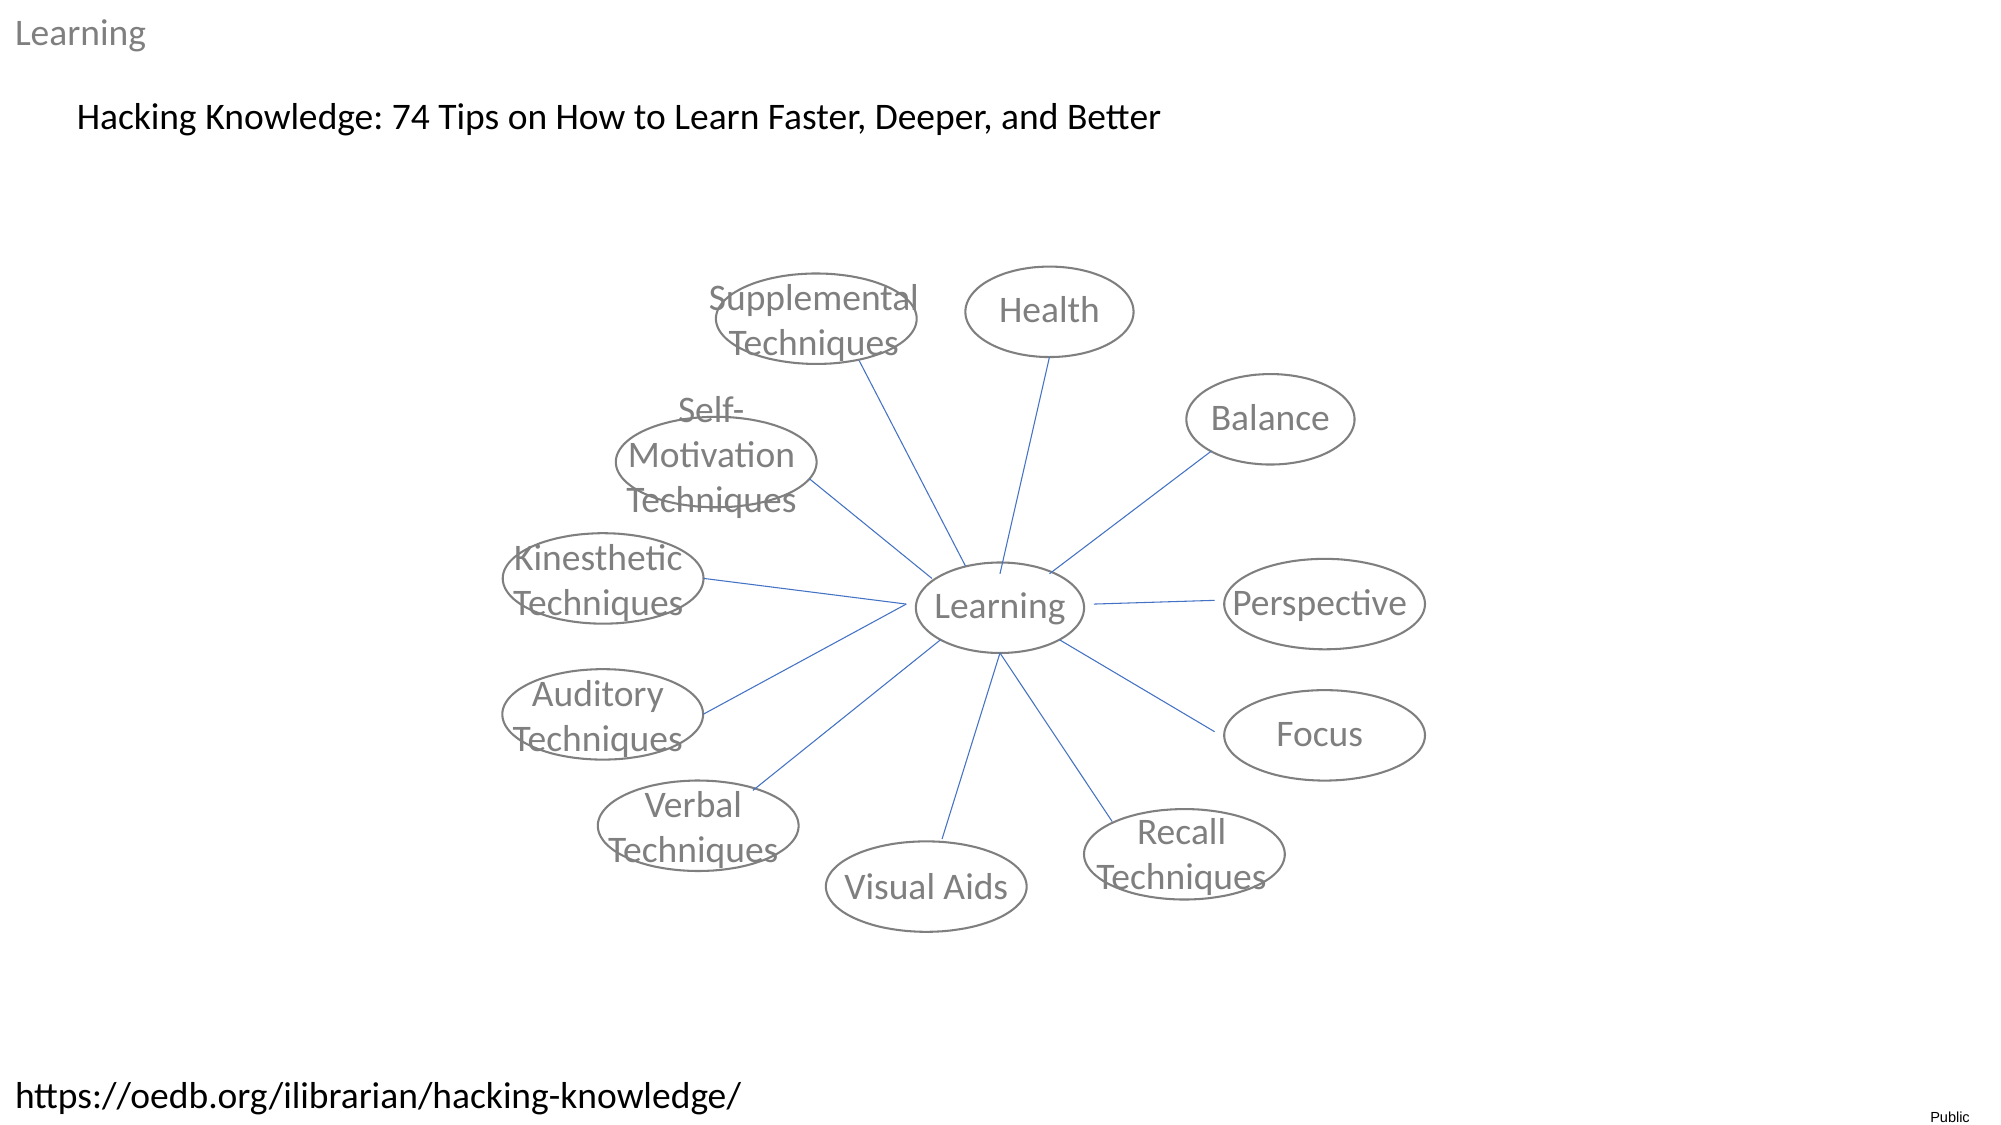

Learning
Hacking Knowledge: 74 Tips on How to Learn Faster, Deeper, and Better
Supplemental Techniques
Health
Self-Motivation Techniques
Balance
Kinesthetic Techniques
Perspective
Learning
Auditory Techniques
Focus
Verbal Techniques
Recall Techniques
Visual Aids
https://oedb.org/ilibrarian/hacking-knowledge/